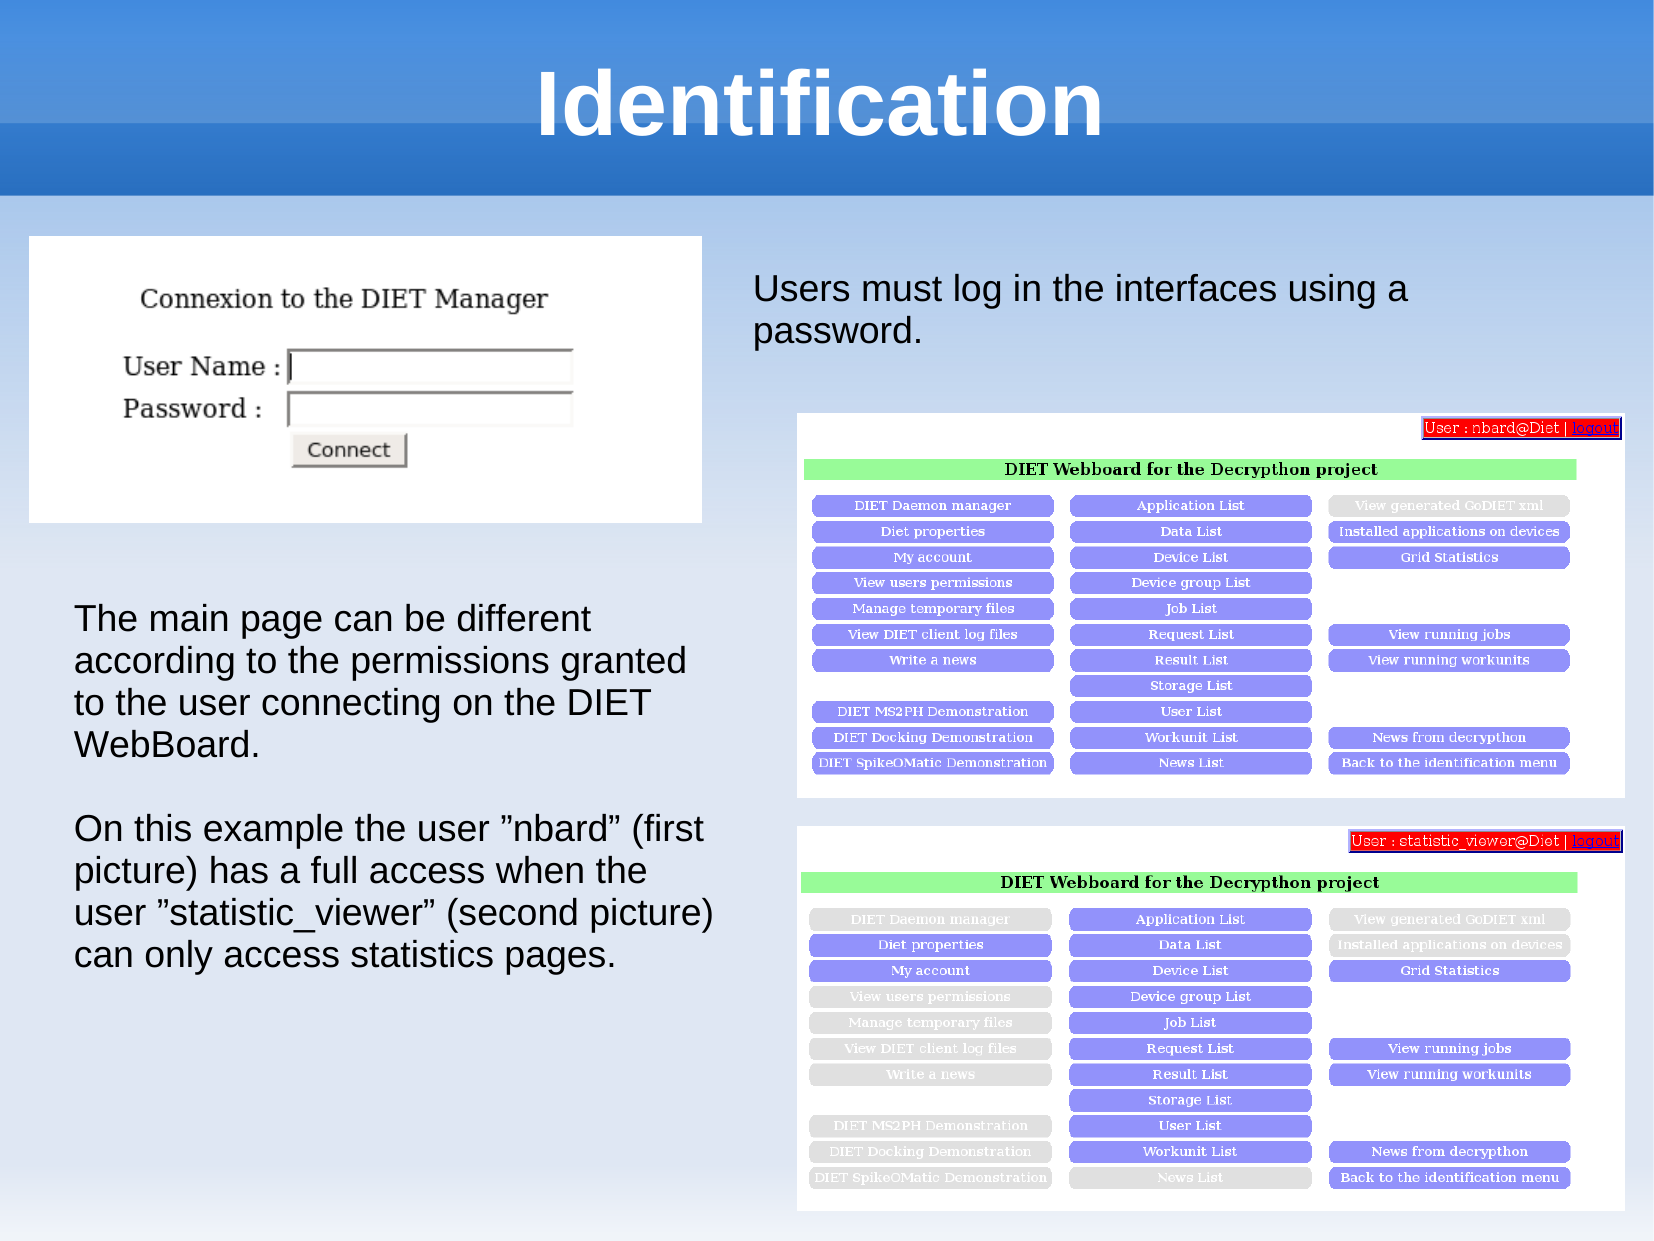

# Identification
Users must log in the interfaces using a password.
The main page can be different according to the permissions granted to the user connecting on the DIET WebBoard.
On this example the user ”nbard” (first picture) has a full access when the user ”statistic_viewer” (second picture) can only access statistics pages.